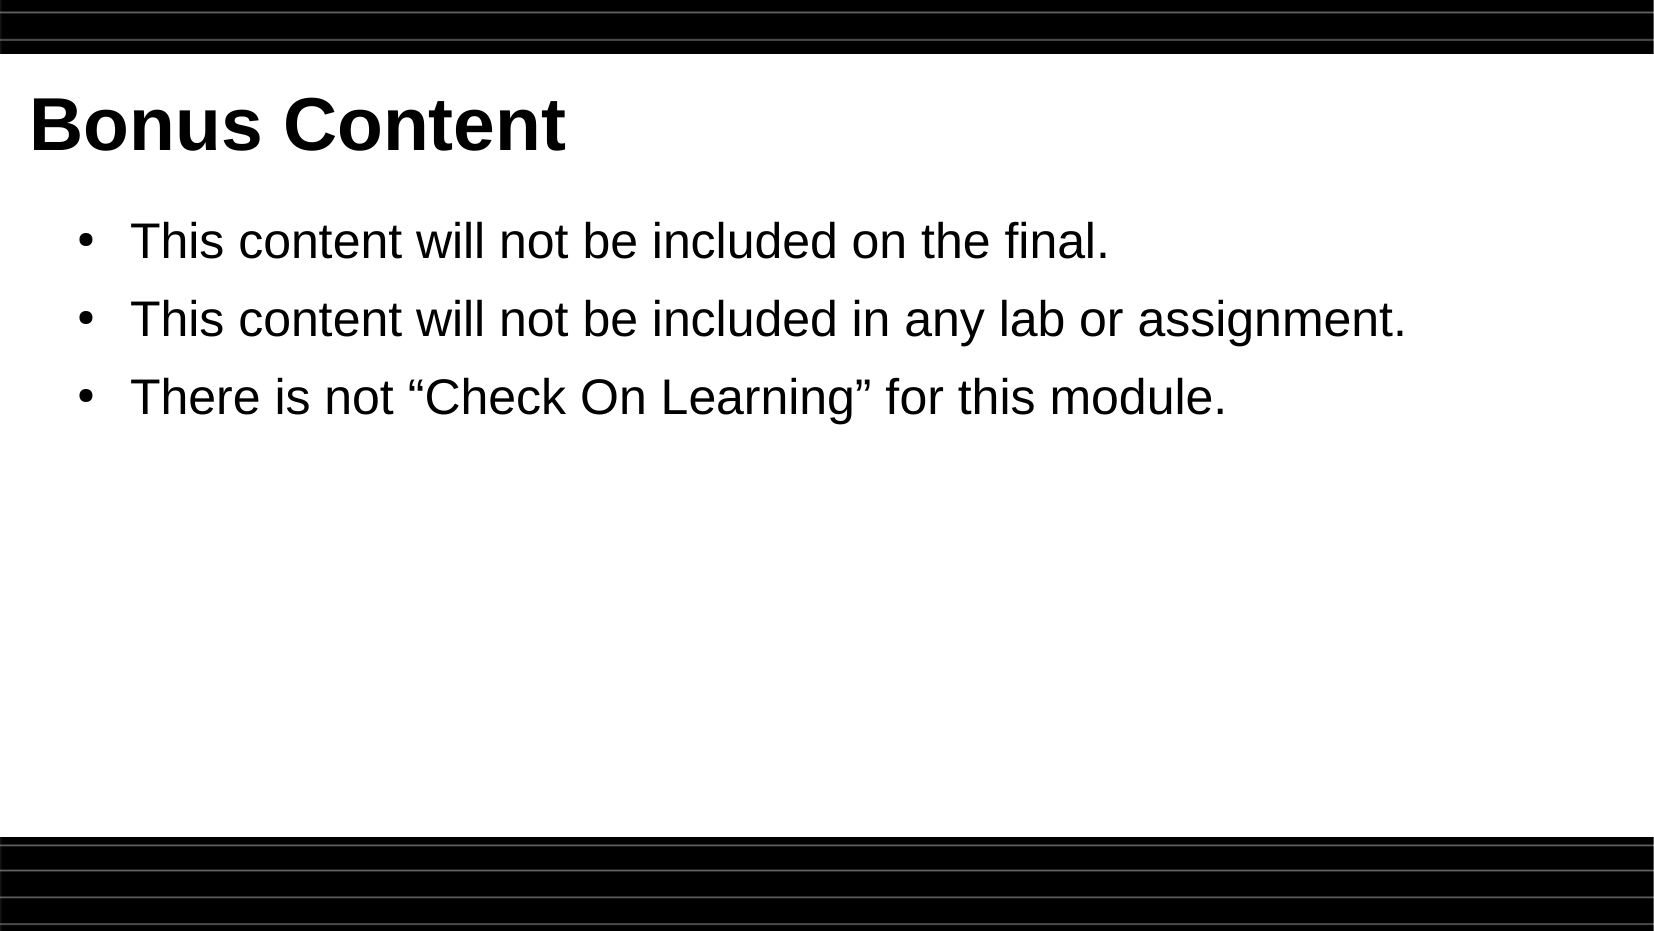

Bonus Content
# This content will not be included on the final.
This content will not be included in any lab or assignment.
There is not “Check On Learning” for this module.